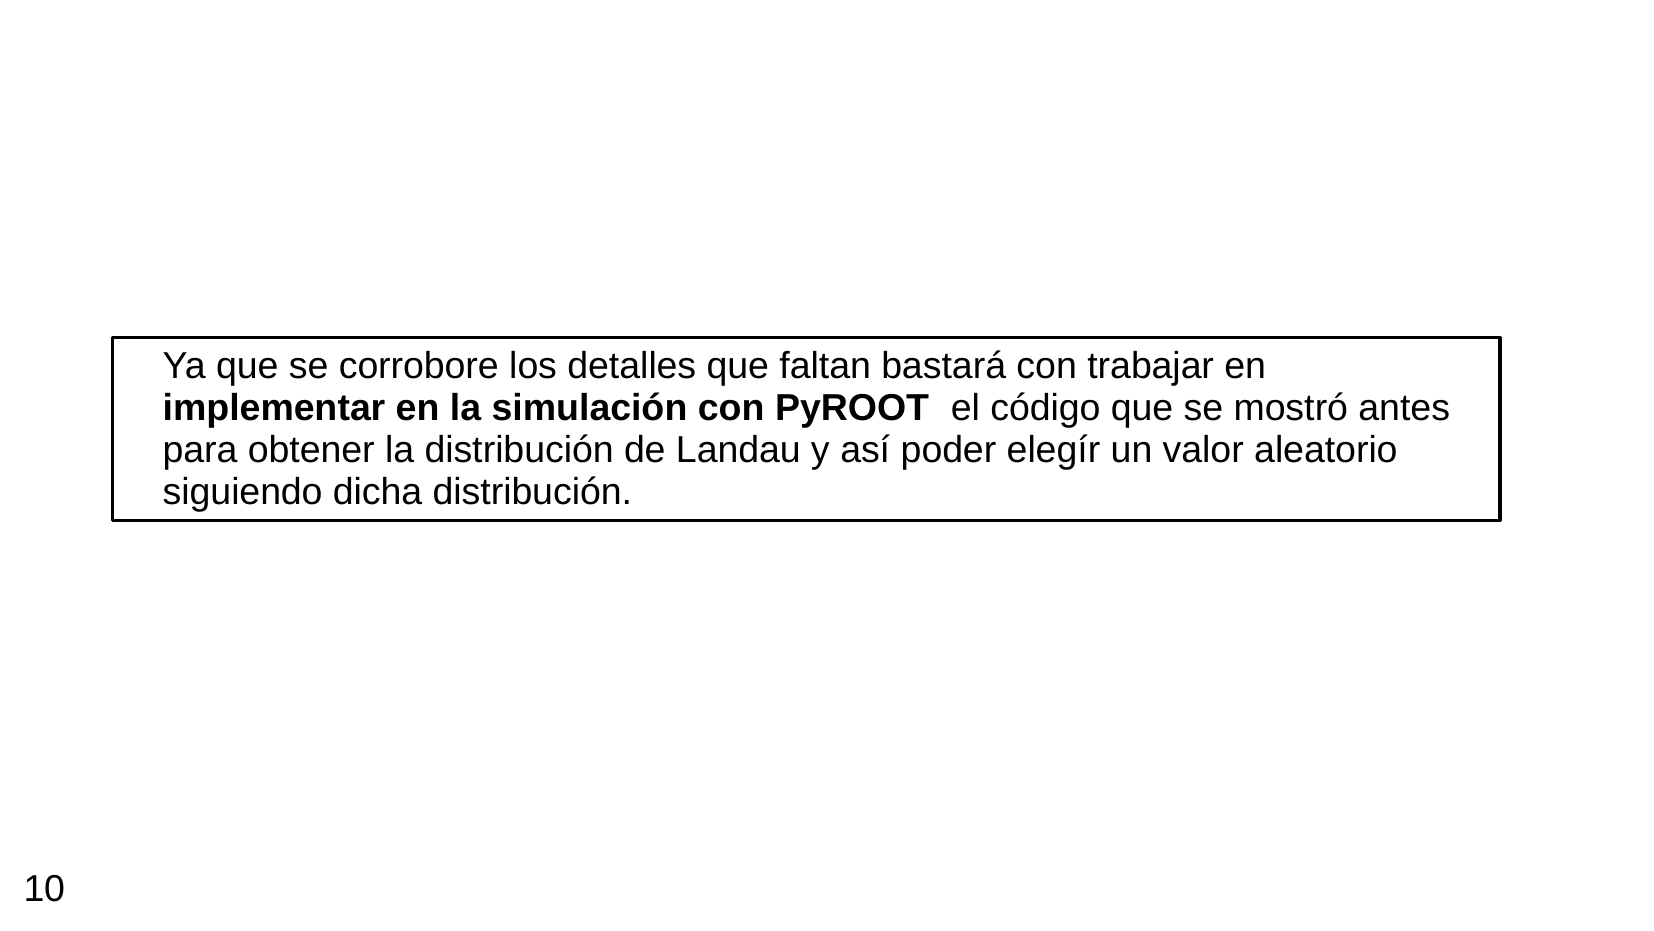

Ya que se corrobore los detalles que faltan bastará con trabajar en implementar en la simulación con PyROOT el código que se mostró antes para obtener la distribución de Landau y así poder elegír un valor aleatorio siguiendo dicha distribución.